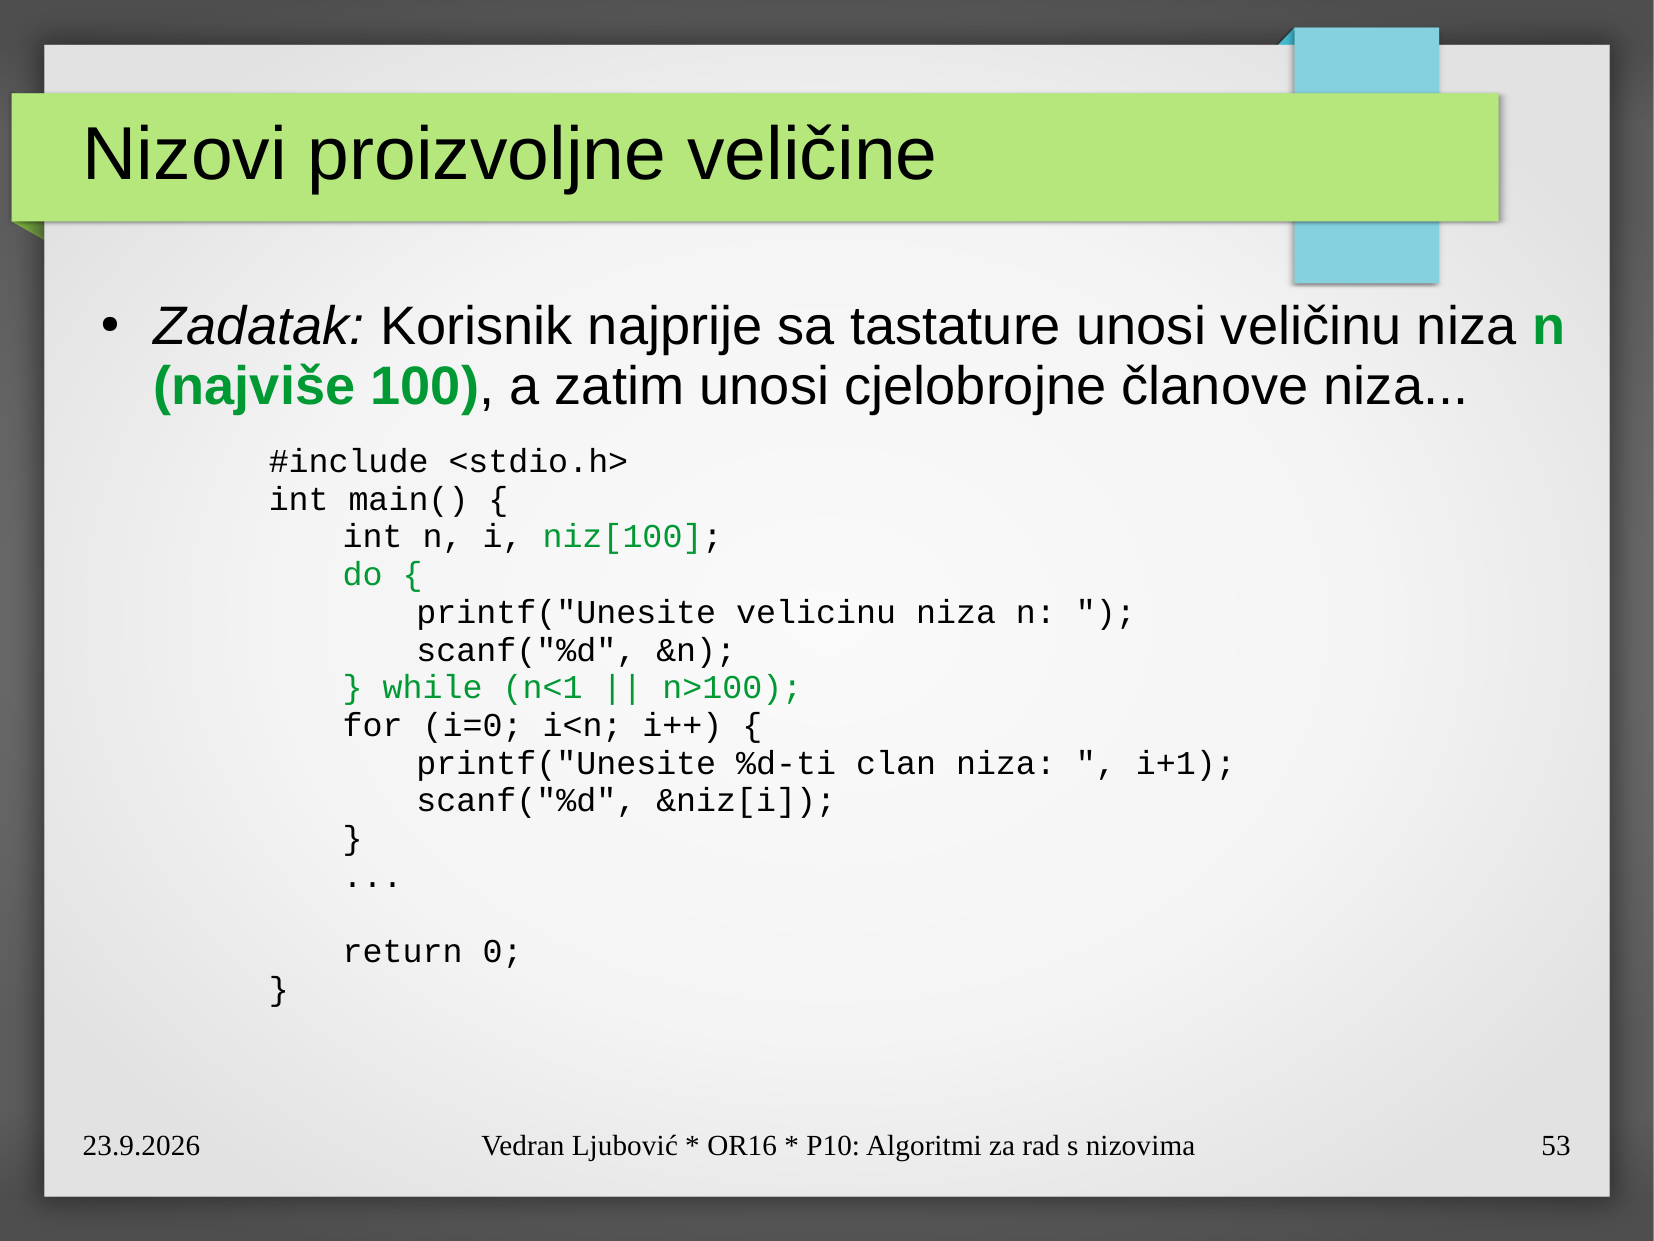

# Nizovi proizvoljne veličine
Zadatak: Korisnik najprije sa tastature unosi veličinu niza n (najviše 100), a zatim unosi cjelobrojne članove niza...
#include <stdio.h>
int main() {
	int n, i, niz[100];
	do {
		printf("Unesite velicinu niza n: ");
		scanf("%d", &n);
	} while (n<1 || n>100);
	for (i=0; i<n; i++) {
		printf("Unesite %d-ti clan niza: ", i+1);
		scanf("%d", &niz[i]);
	}
	...
	return 0;
}
Vedran Ljubović * OR16 * P10: Algoritmi za rad s nizovima
53